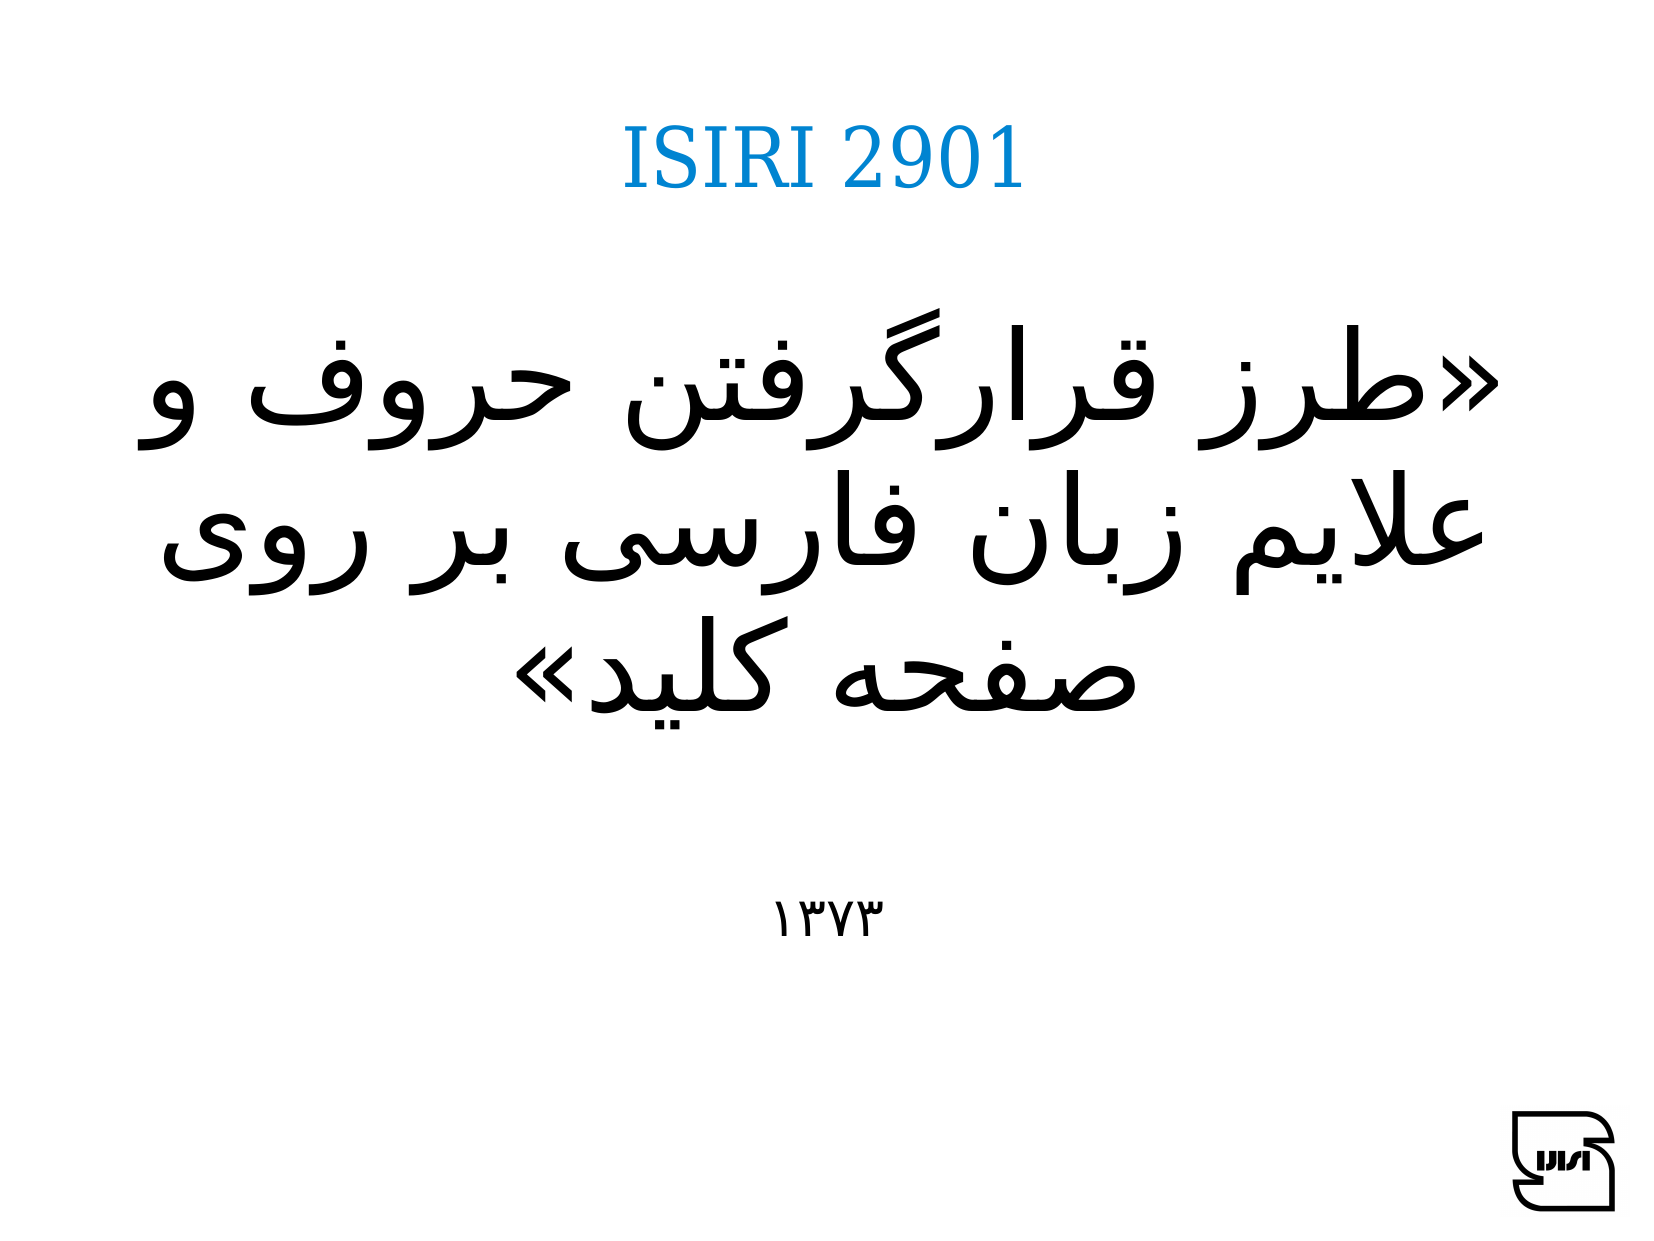

ISIRI 2901
«طرز قرارگرفتن حروف و علایم زبان فارسی بر روی صفحه کلید»
۱۳۷۳